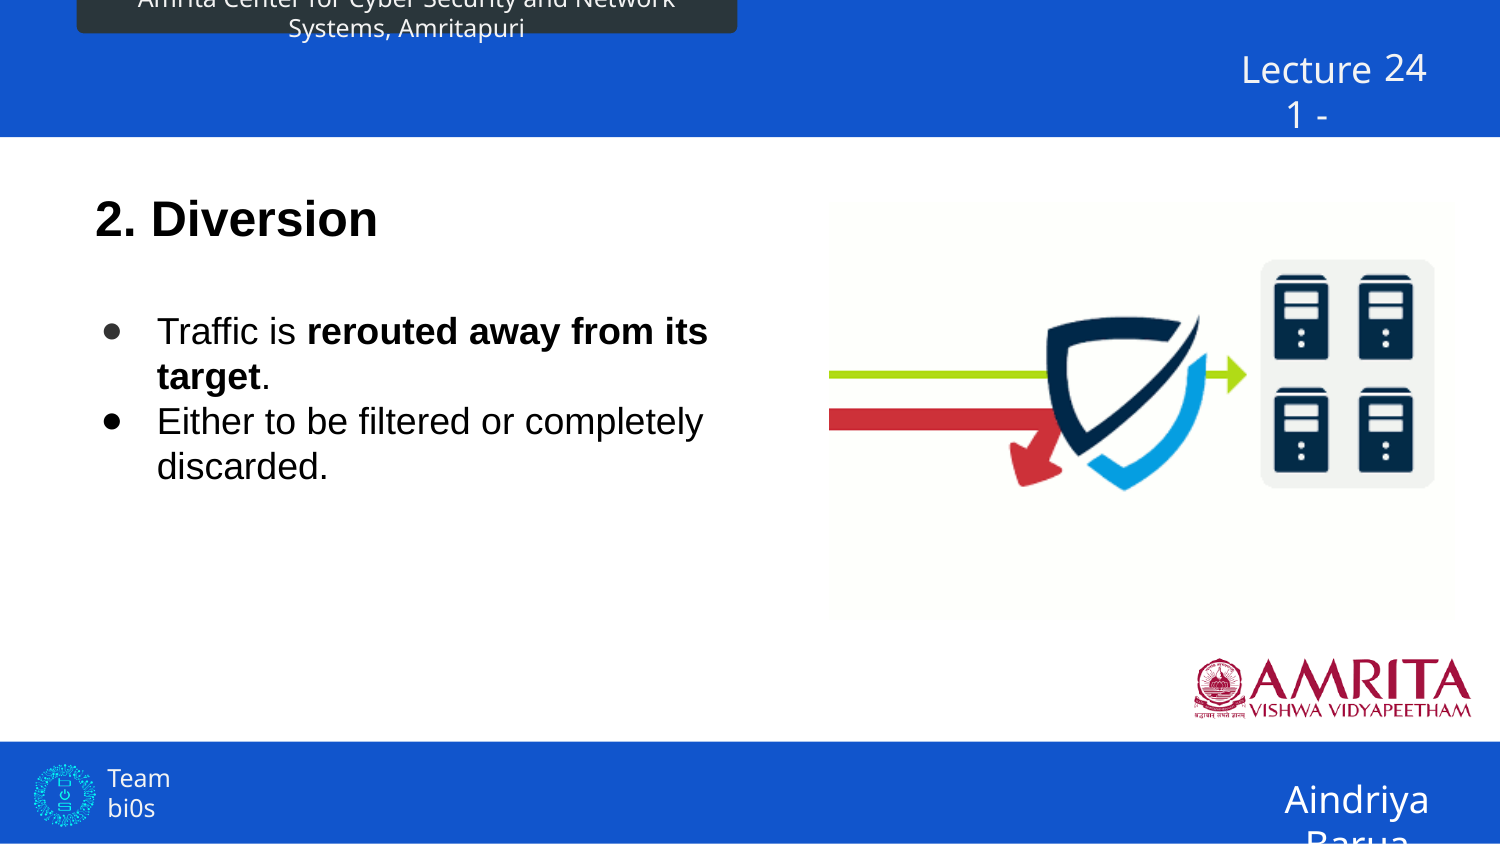

2. Diversion
# Traffic is rerouted away from its target.
Either to be filtered or completely discarded.